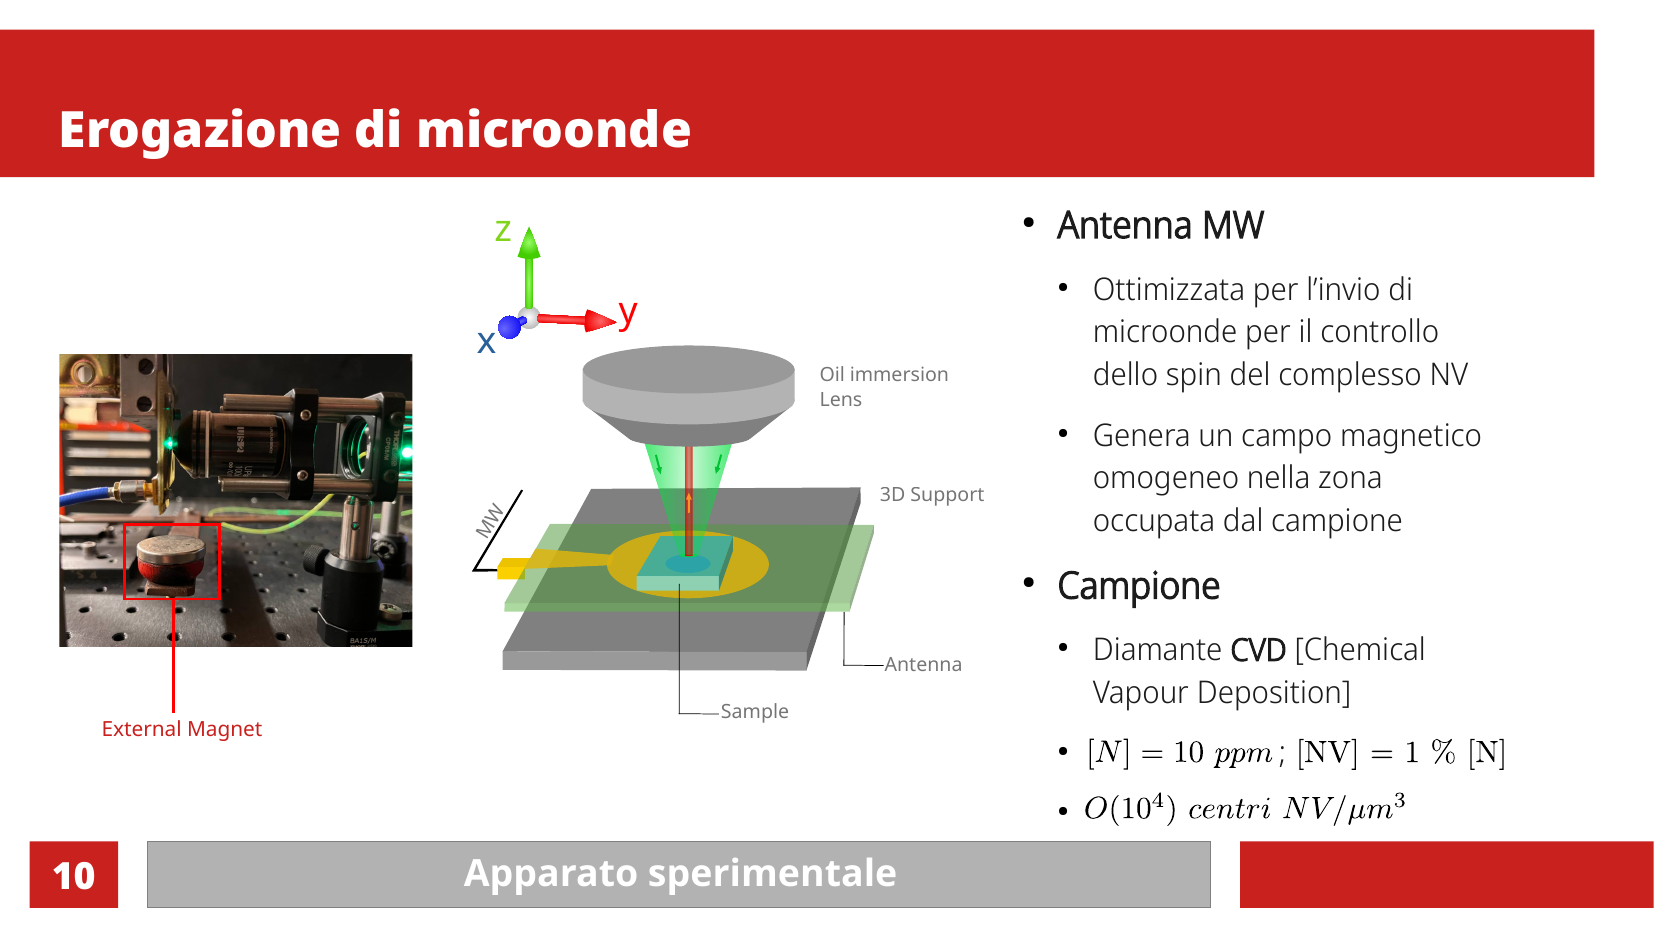

# Erogazione di microonde
z
Antenna MW
Ottimizzata per l’invio di microonde per il controllo dello spin del complesso NV
Genera un campo magnetico omogeneo nella zona occupata dal campione
Campione
Diamante CVD [Chemical Vapour Deposition]
 ;
y
x
External Magnet
Apparato sperimentale
10